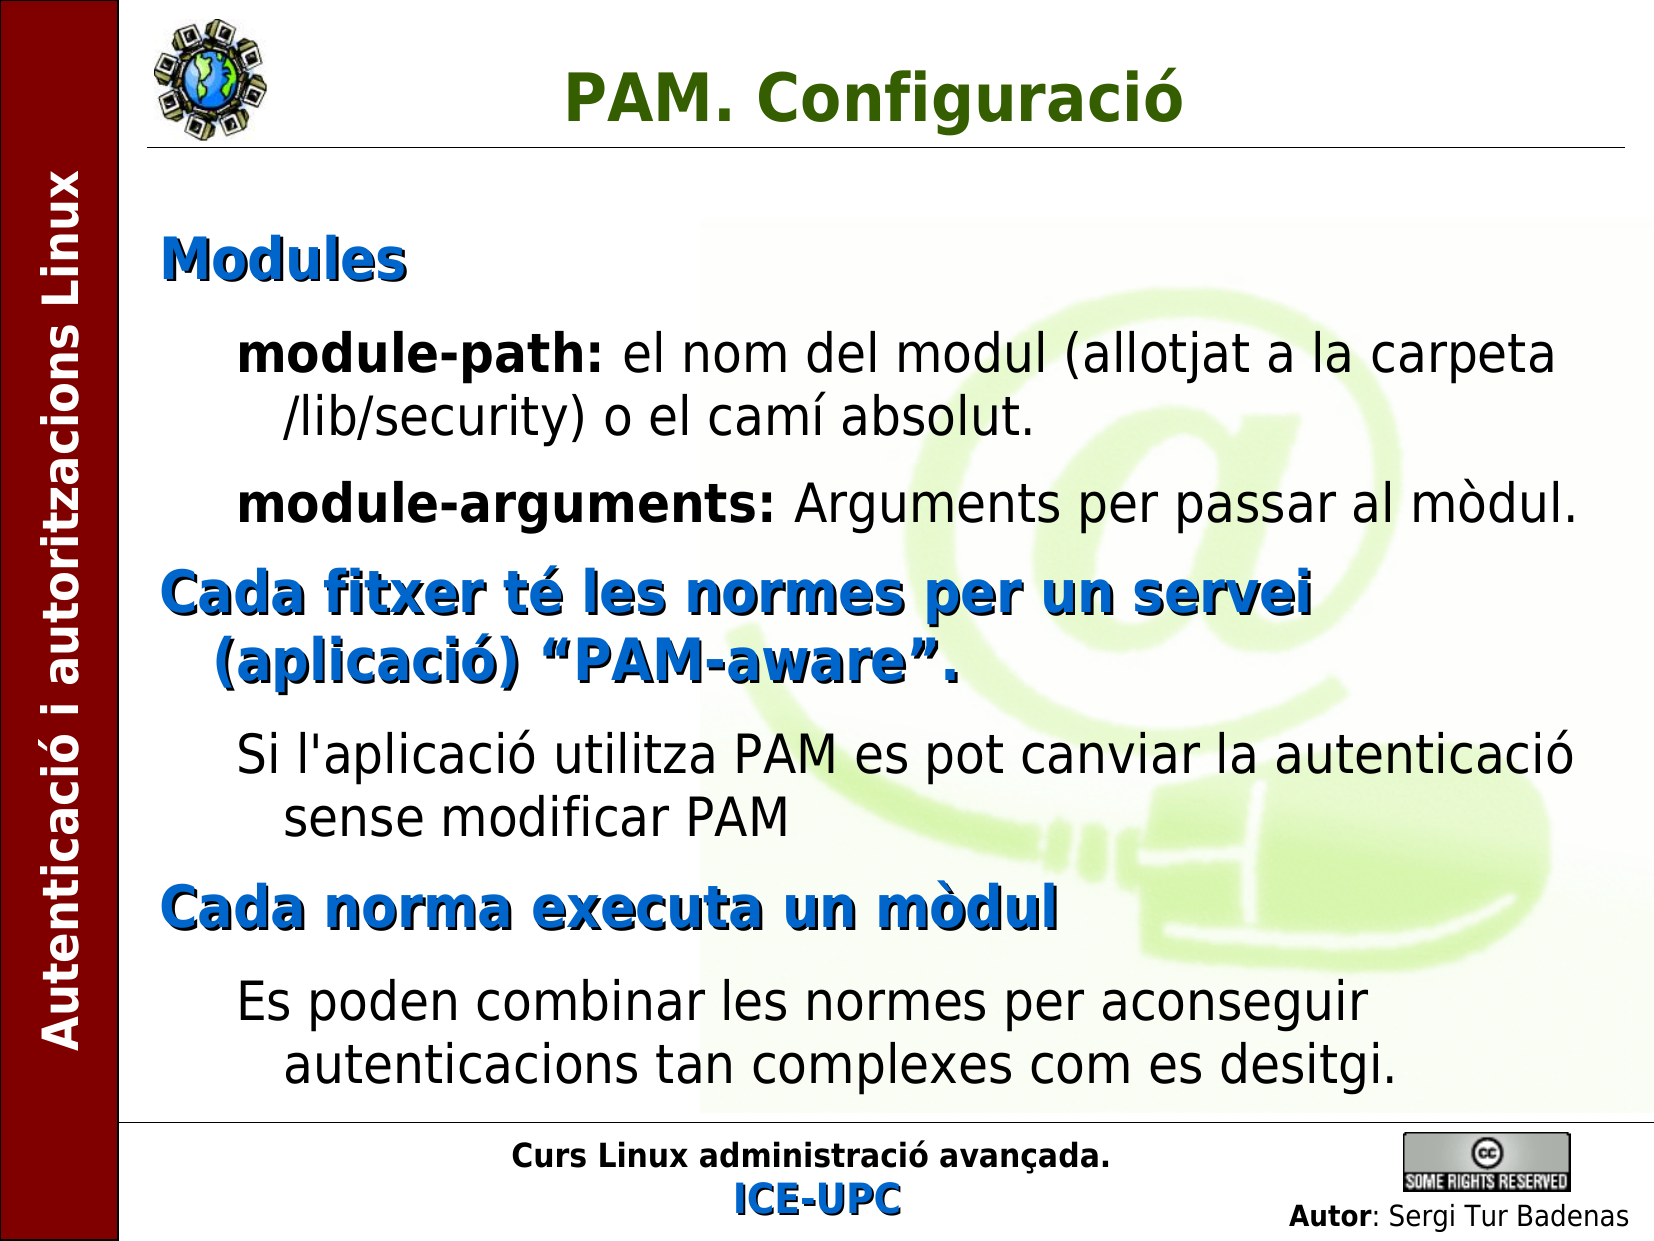

# PAM. Configuració
Modules
module-path: el nom del modul (allotjat a la carpeta /lib/security) o el camí absolut.
module-arguments: Arguments per passar al mòdul.
Cada fitxer té les normes per un servei (aplicació) “PAM-aware”.
Si l'aplicació utilitza PAM es pot canviar la autenticació sense modificar PAM
Cada norma executa un mòdul
Es poden combinar les normes per aconseguir autenticacions tan complexes com es desitgi.